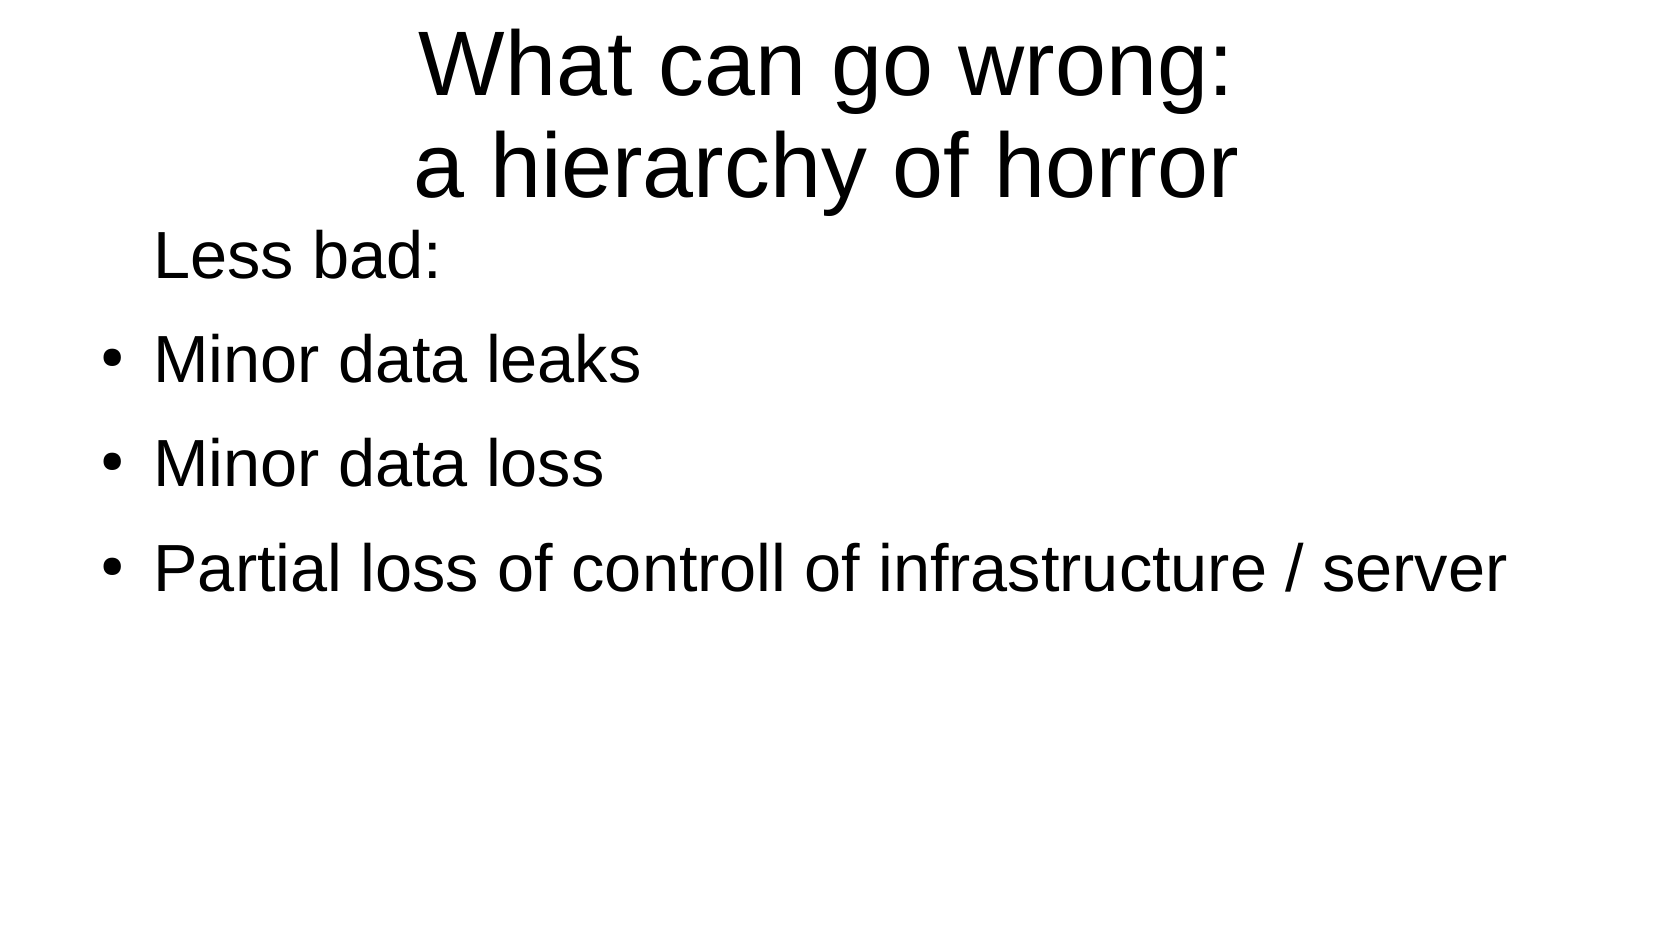

# What can go wrong: a hierarchy of horror
Less bad:
Minor data leaks
Minor data loss
Partial loss of controll of infrastructure / server